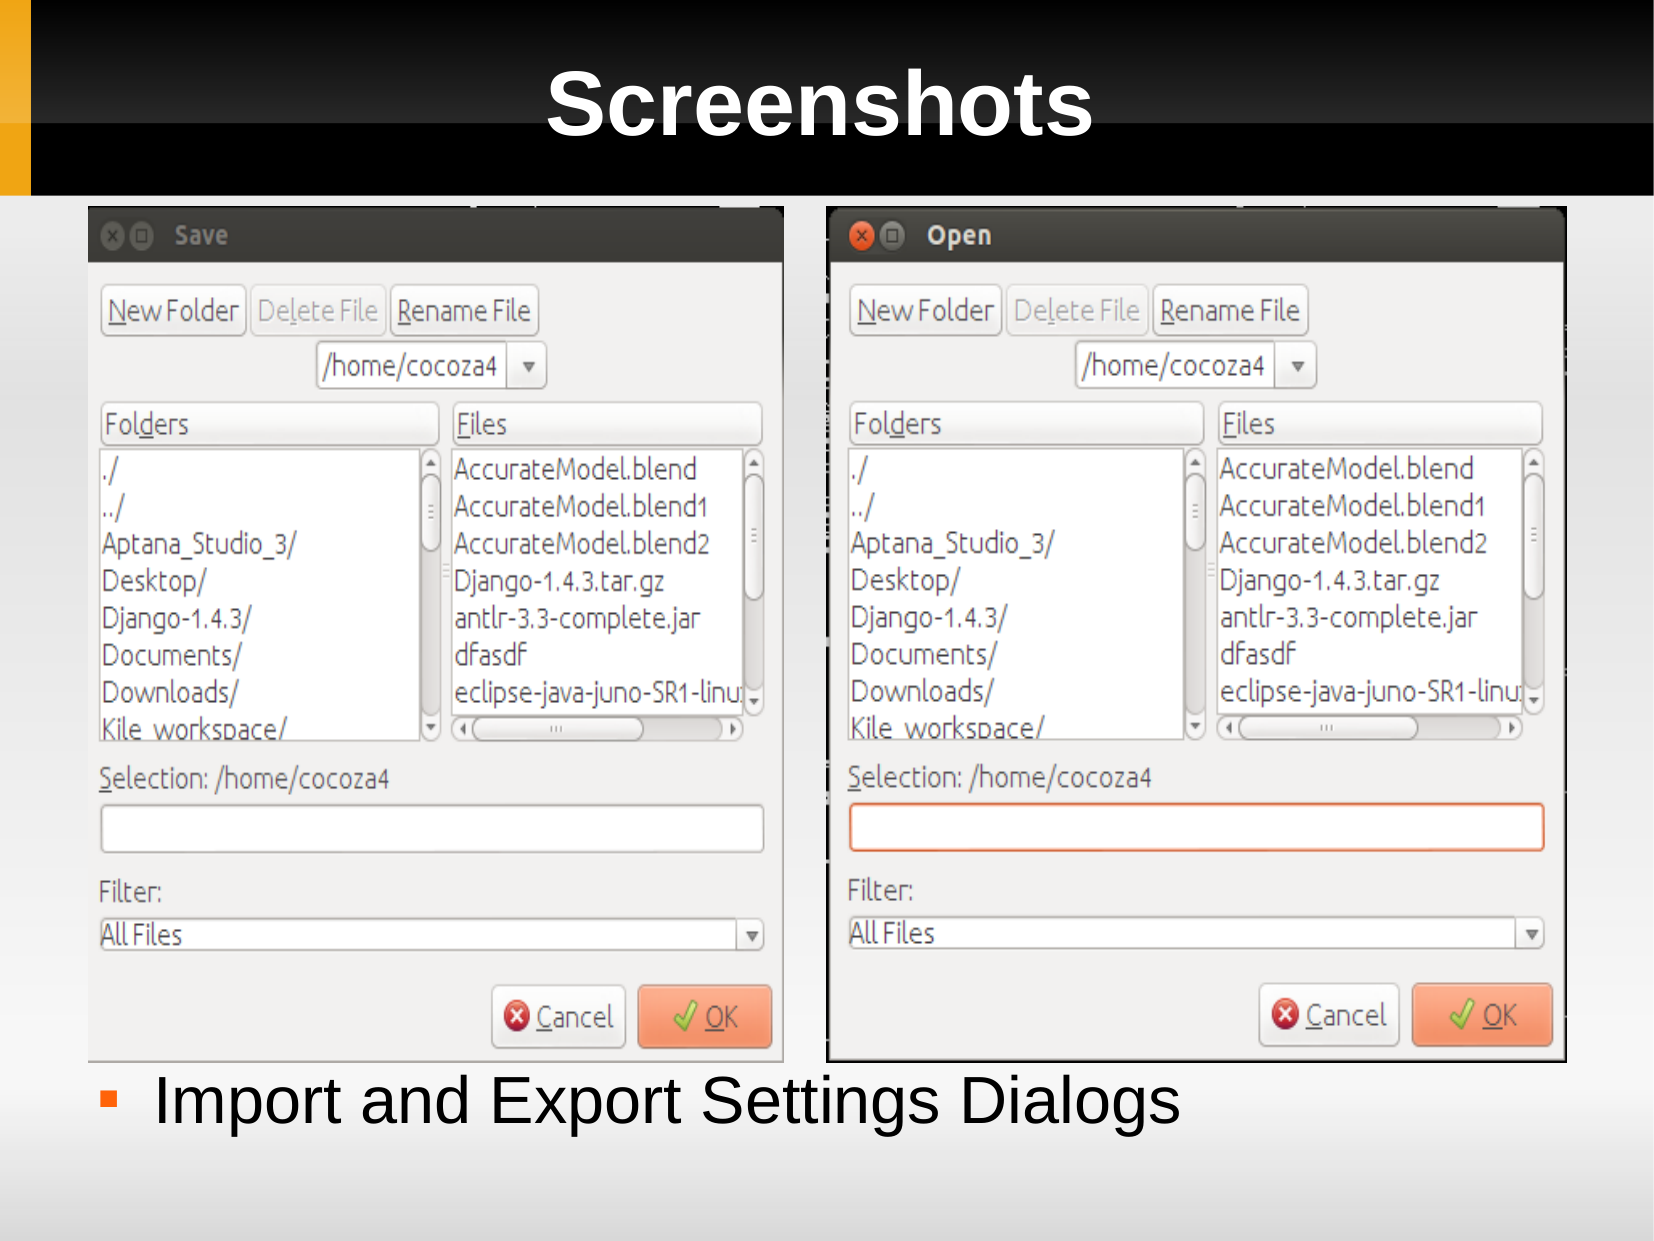

# Screenshots
Import and Export Settings Dialogs